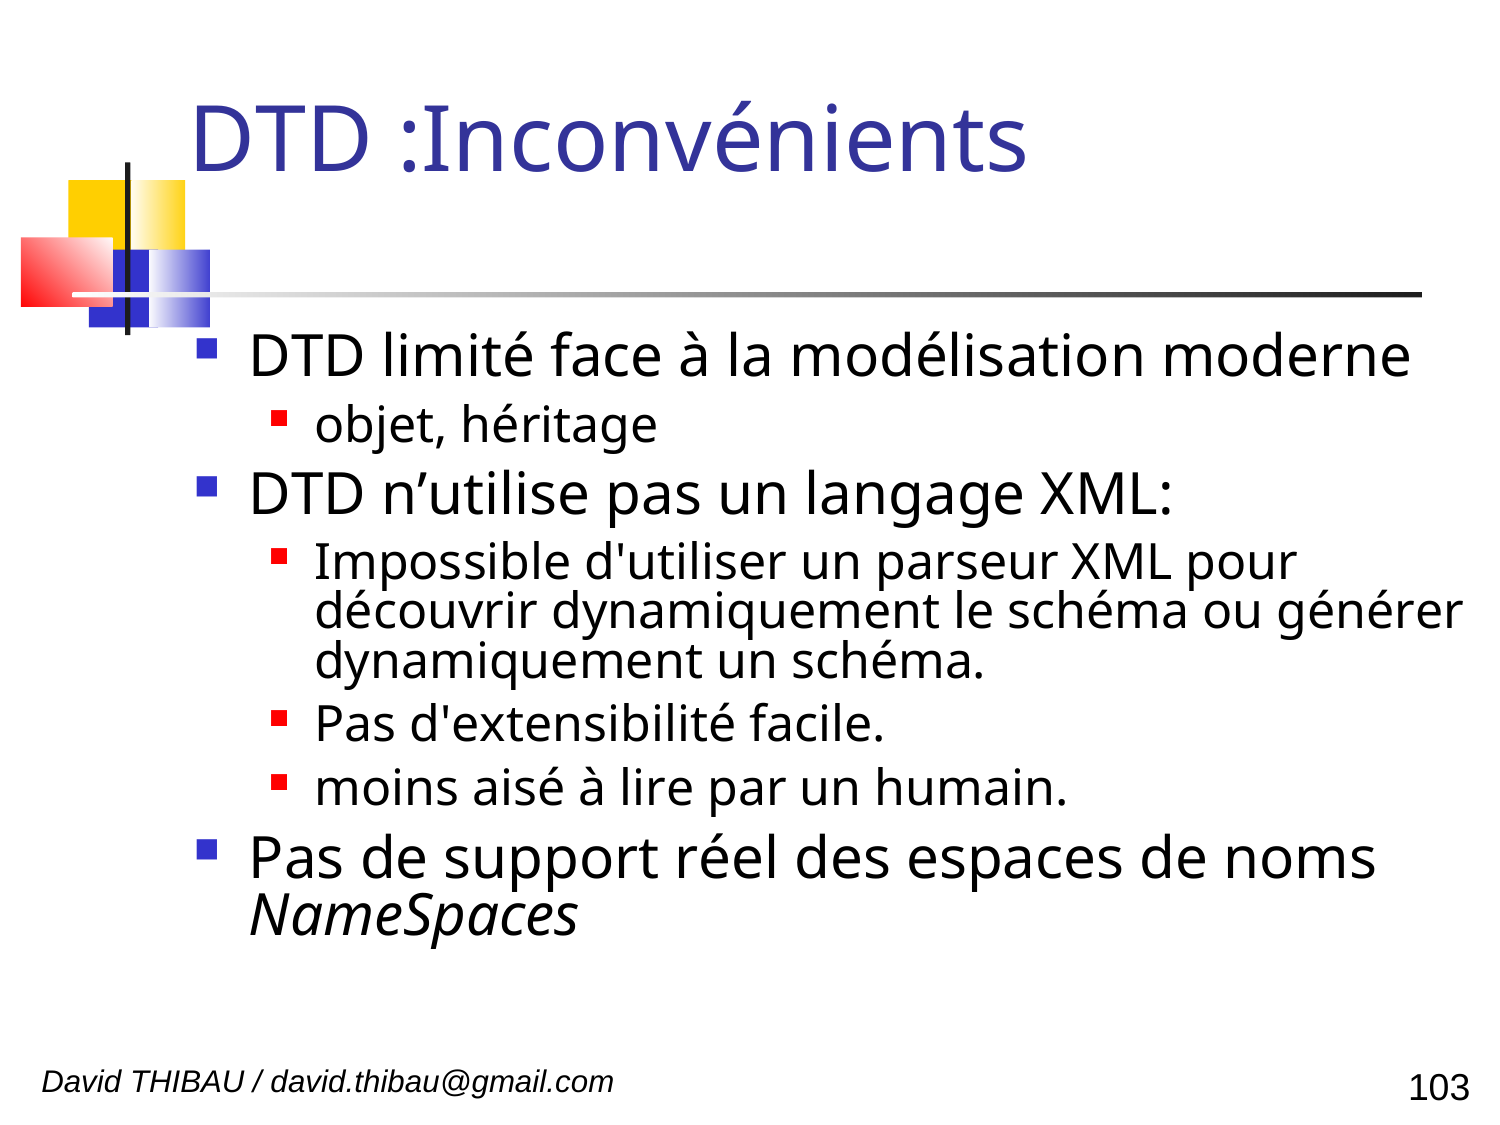

# DTD :Inconvénients
DTD limité face à la modélisation moderne
objet, héritage
DTD n’utilise pas un langage XML:
Impossible d'utiliser un parseur XML pour découvrir dynamiquement le schéma ou générer dynamiquement un schéma.
Pas d'extensibilité facile.
moins aisé à lire par un humain.
Pas de support réel des espaces de noms NameSpaces